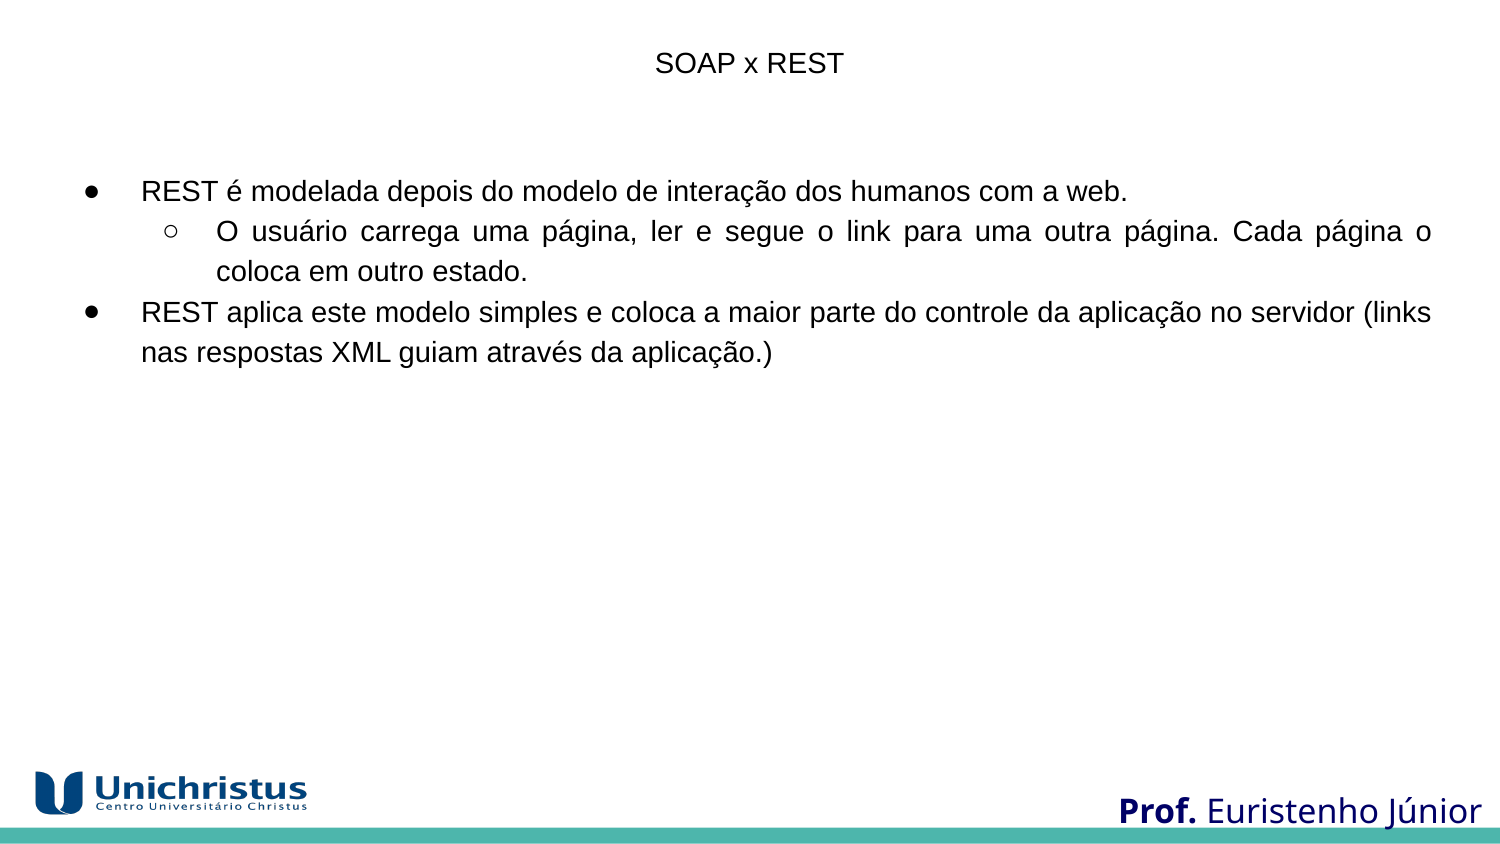

# SOAP x REST
REST é modelada depois do modelo de interação dos humanos com a web.
O usuário carrega uma página, ler e segue o link para uma outra página. Cada página o coloca em outro estado.
REST aplica este modelo simples e coloca a maior parte do controle da aplicação no servidor (links nas respostas XML guiam através da aplicação.)
Prof. Euristenho Júnior